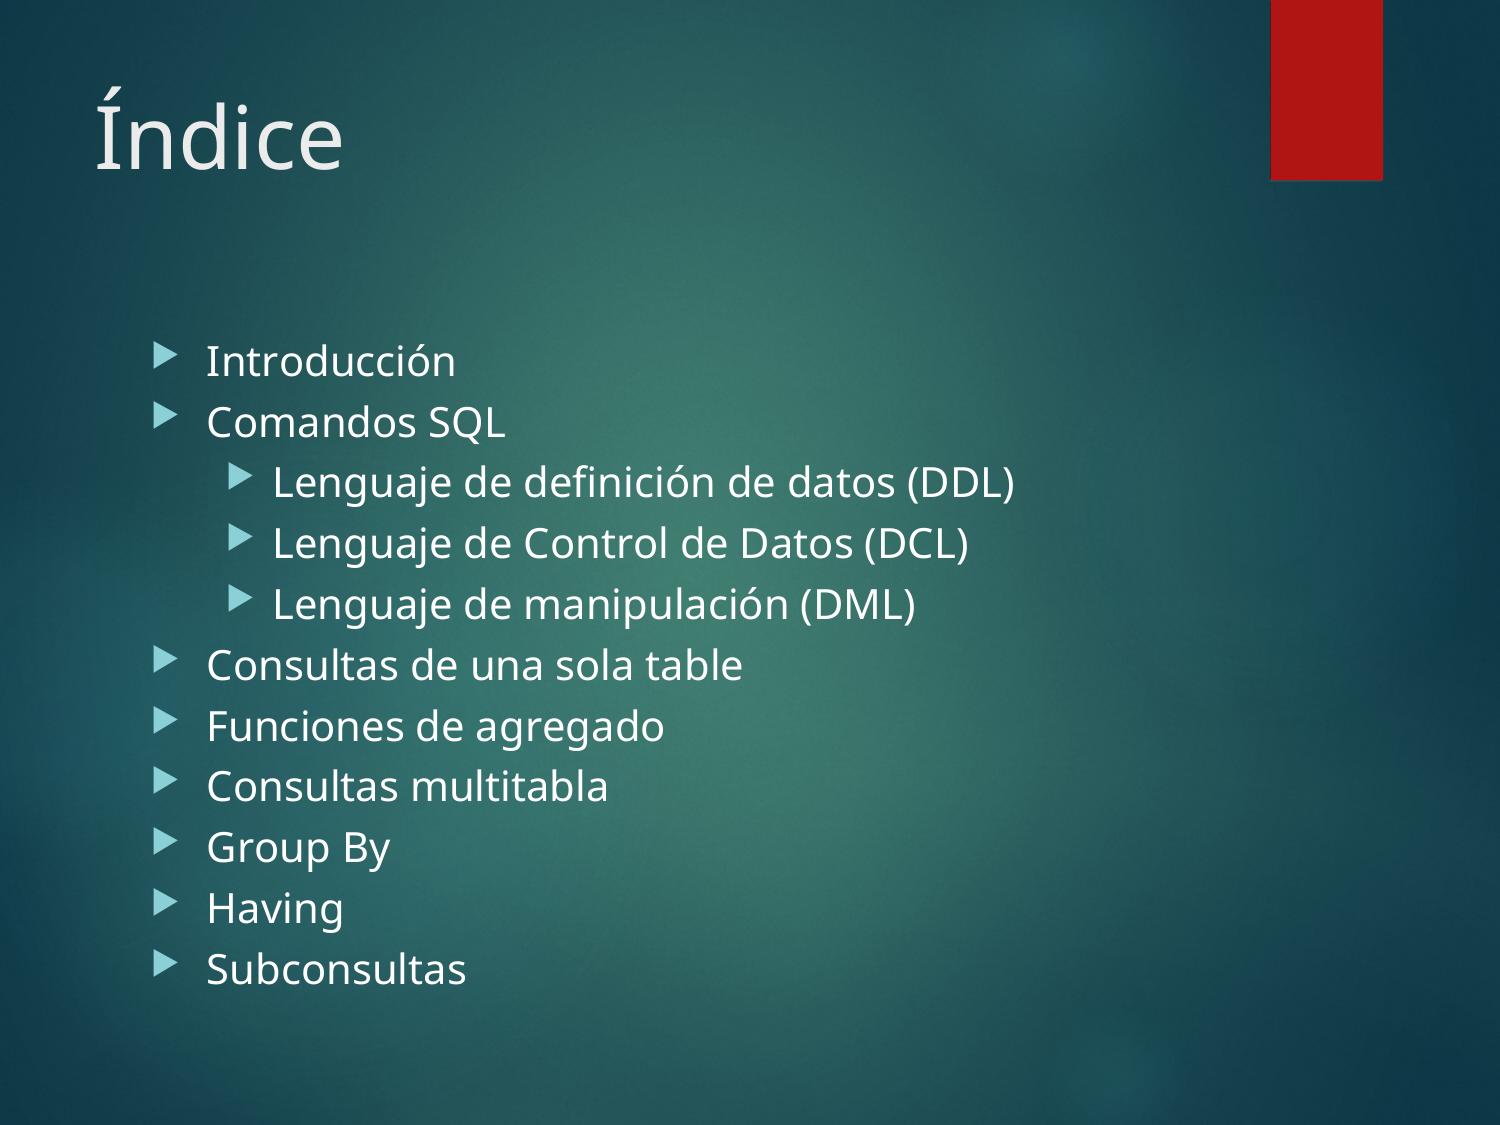

# Índice
Introducción
Comandos SQL
Lenguaje de definición de datos (DDL)
Lenguaje de Control de Datos (DCL)
Lenguaje de manipulación (DML)
Consultas de una sola table
Funciones de agregado
Consultas multitabla
Group By
Having
Subconsultas